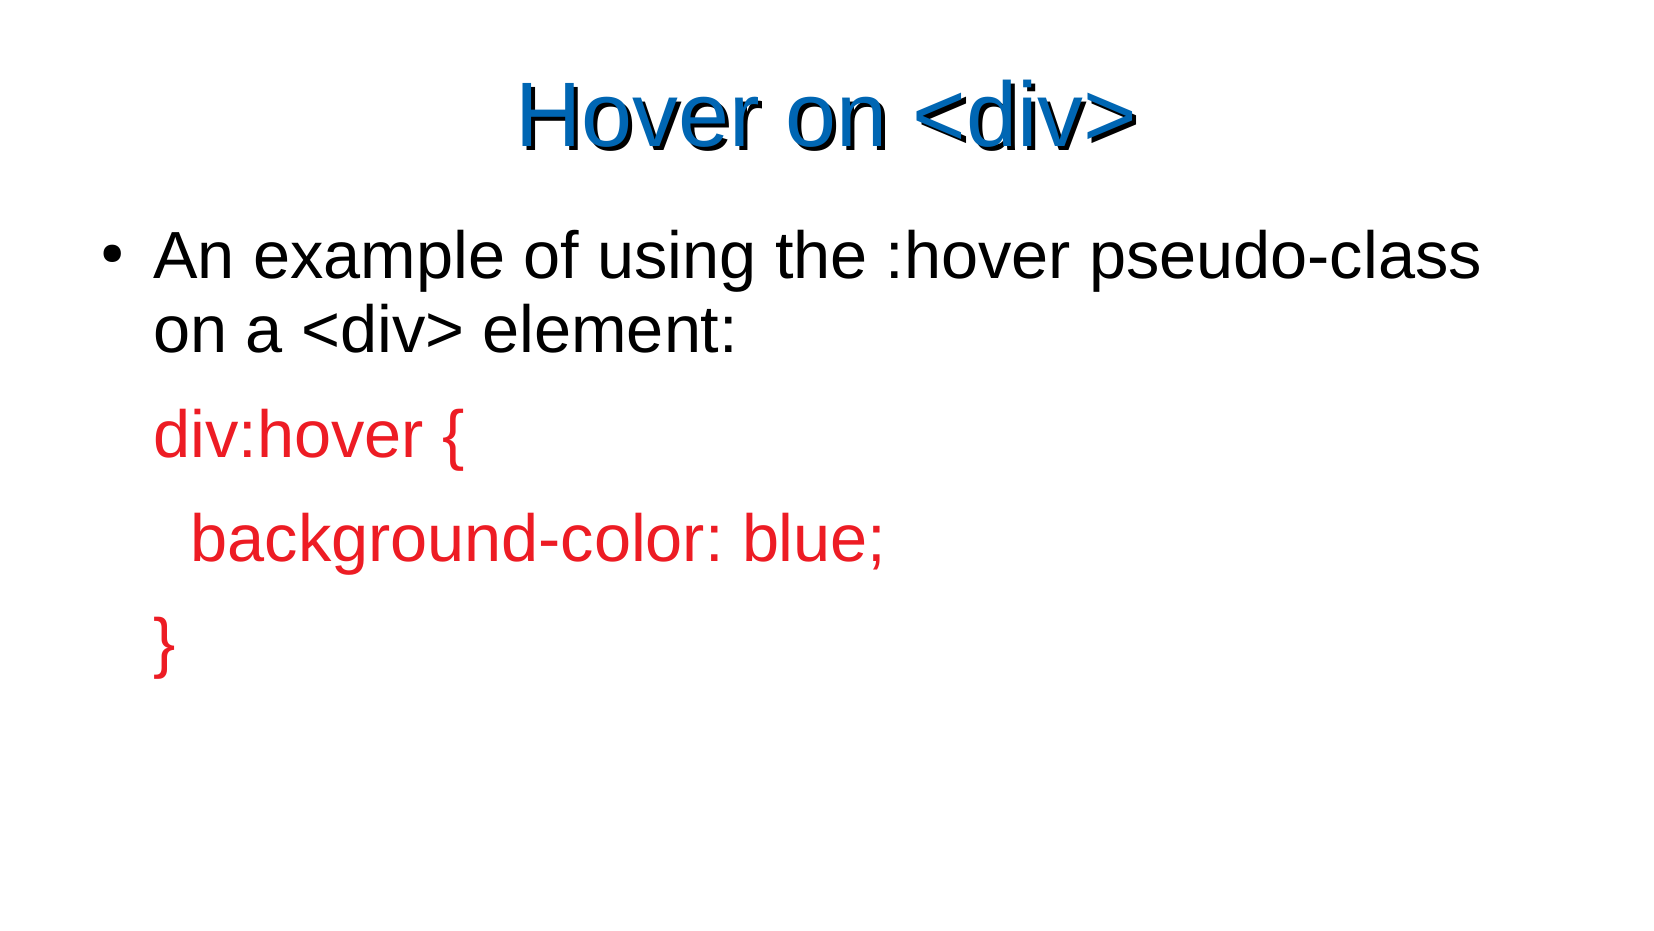

# Hover on <div>
An example of using the :hover pseudo-class on a <div> element:
div:hover {
 background-color: blue;
}